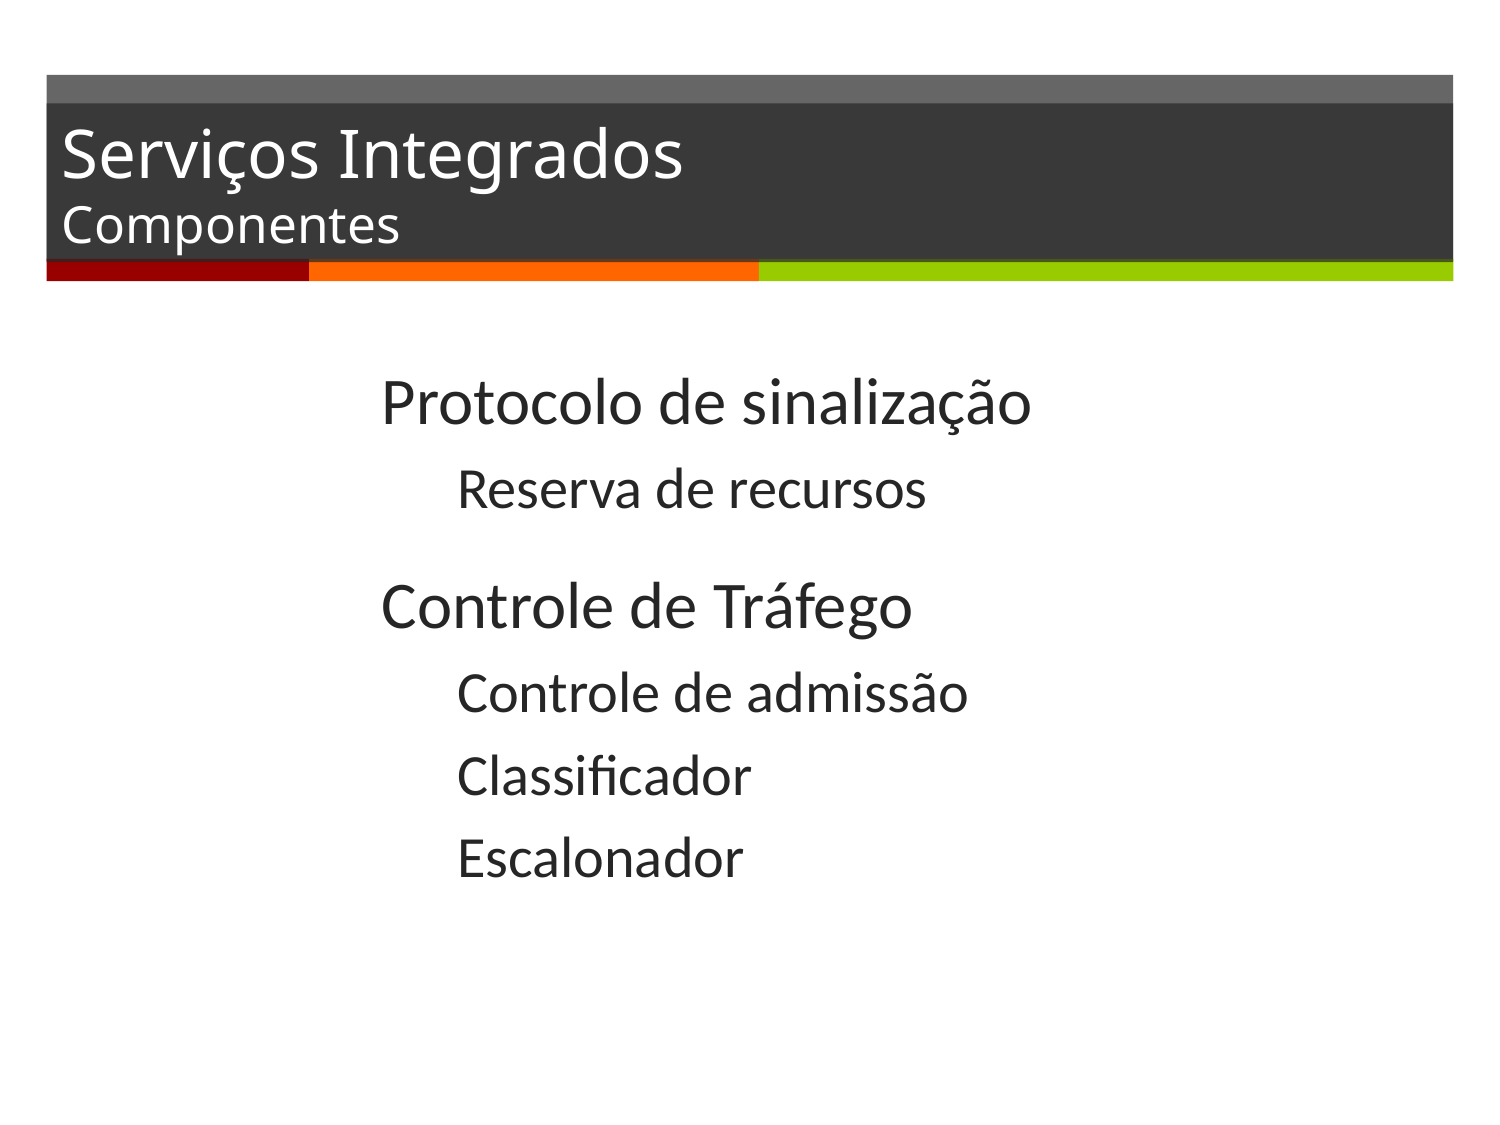

# Serviços Integrados Componentes
Protocolo de sinalização
Reserva de recursos
Controle de Tráfego
Controle de admissão
Classificador
Escalonador